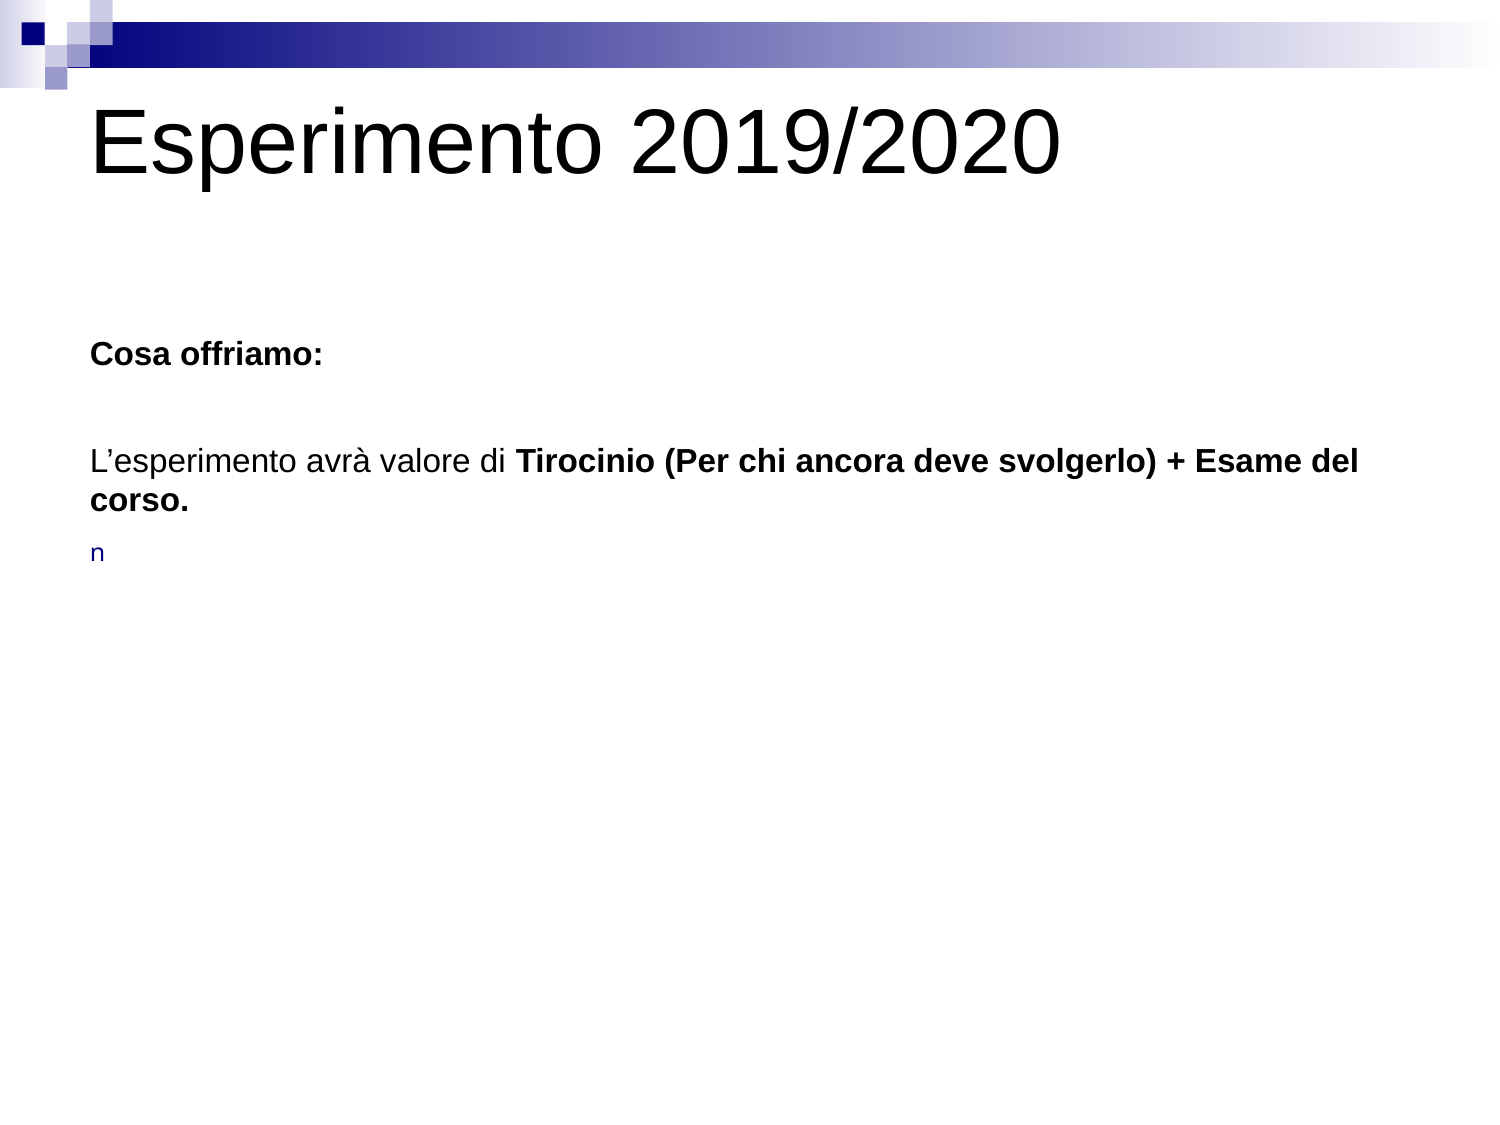

# Esperimento 2019/2020
Cosa offriamo:
L’esperimento avrà valore di Tirocinio (Per chi ancora deve svolgerlo) + Esame del corso.